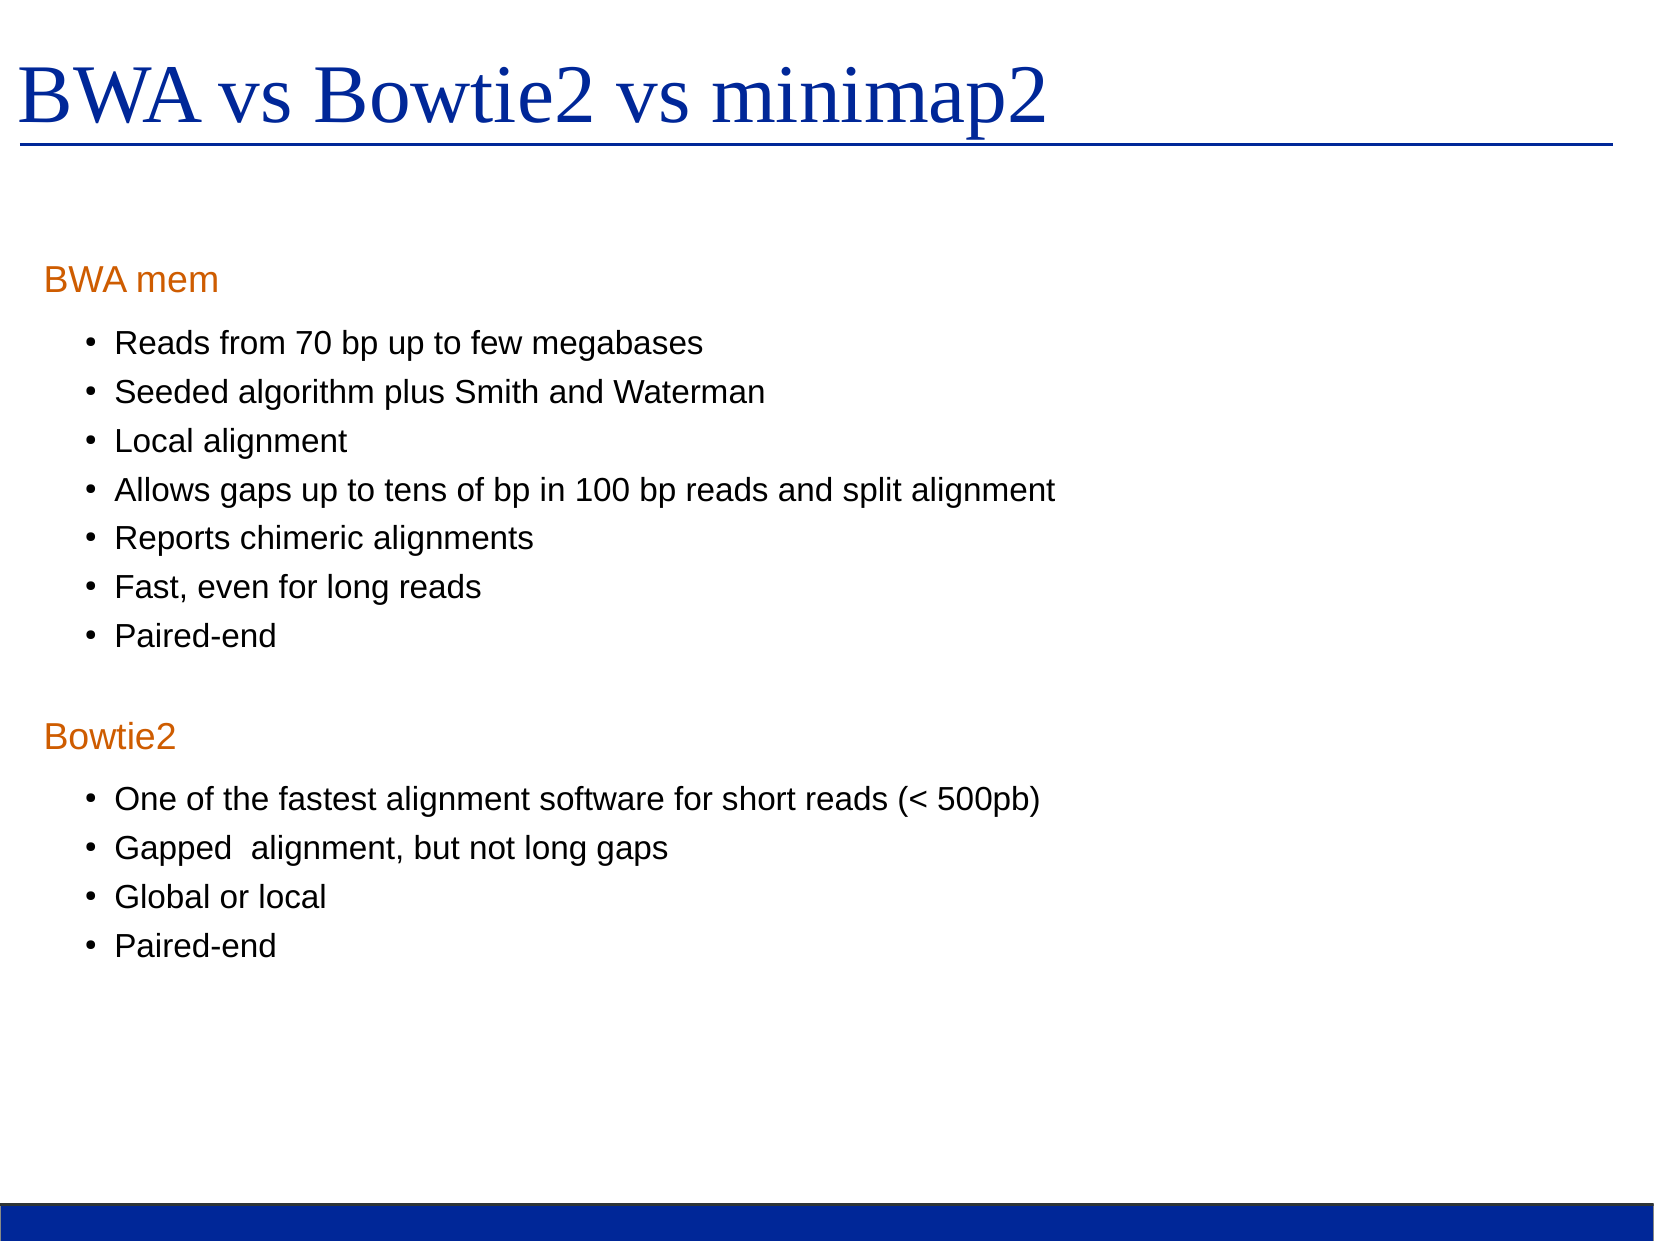

# BWA vs Bowtie2 vs minimap2
BWA mem
Reads from 70 bp up to few megabases
Seeded algorithm plus Smith and Waterman
Local alignment
Allows gaps up to tens of bp in 100 bp reads and split alignment
Reports chimeric alignments
Fast, even for long reads
Paired-end
Bowtie2
One of the fastest alignment software for short reads (< 500pb)
Gapped alignment, but not long gaps
Global or local
Paired‐end